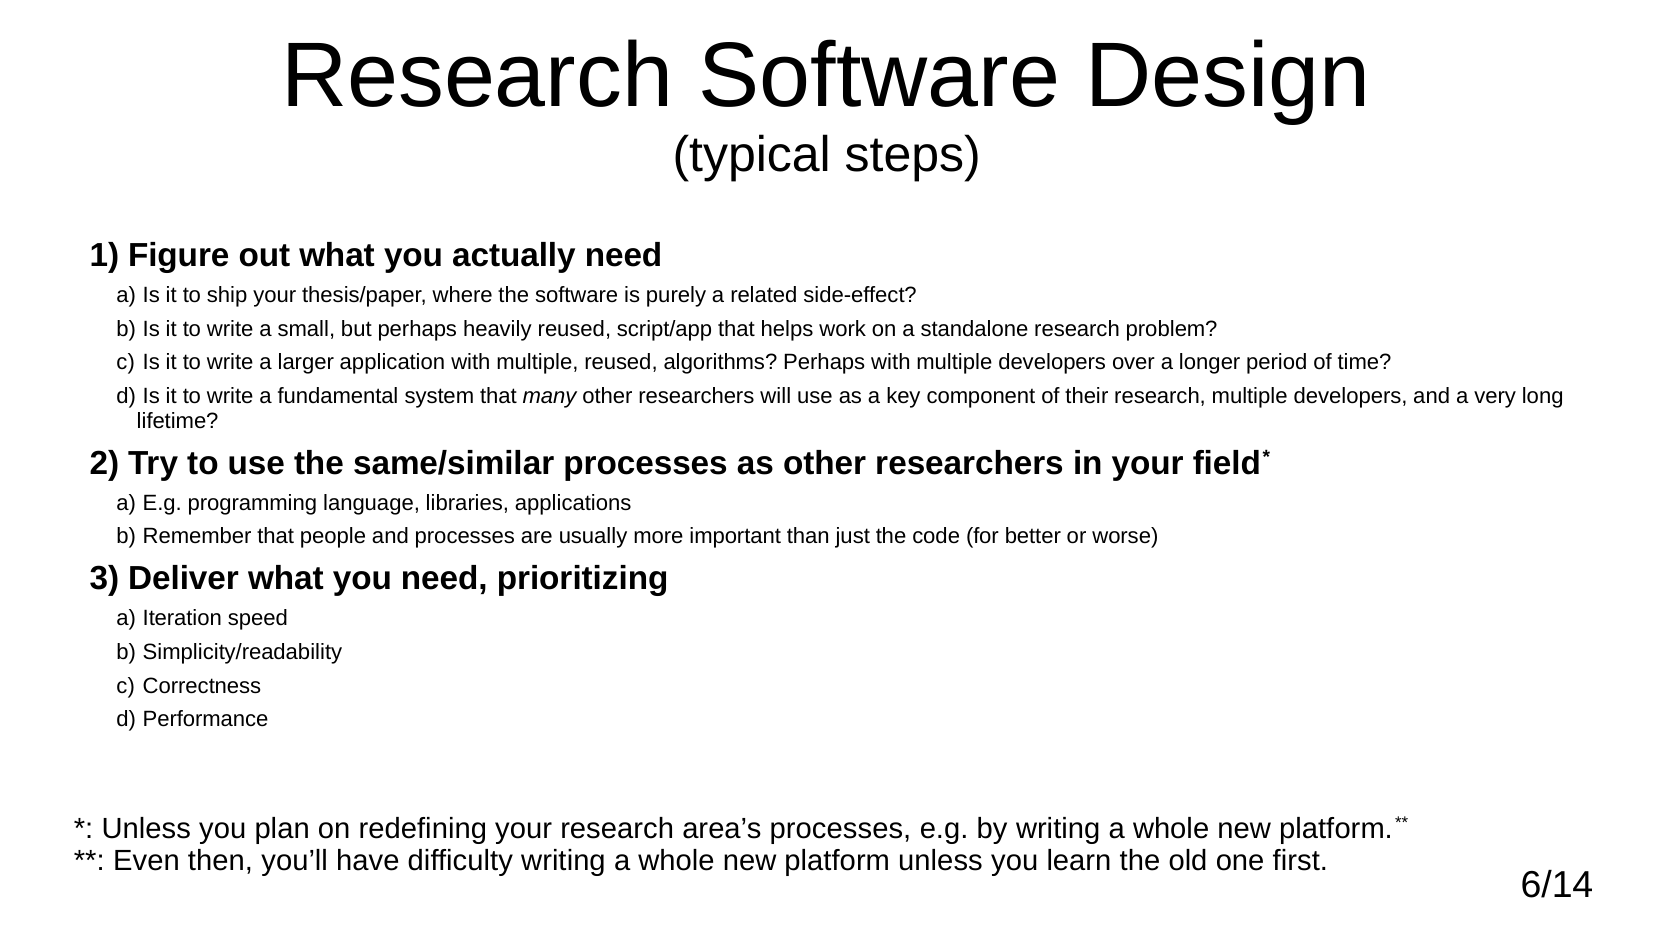

# Research Software Design (typical steps)
 Figure out what you actually need
 Is it to ship your thesis/paper, where the software is purely a related side-effect?
 Is it to write a small, but perhaps heavily reused, script/app that helps work on a standalone research problem?
 Is it to write a larger application with multiple, reused, algorithms? Perhaps with multiple developers over a longer period of time?
 Is it to write a fundamental system that many other researchers will use as a key component of their research, multiple developers, and a very long lifetime?
 Try to use the same/similar processes as other researchers in your field*
 E.g. programming language, libraries, applications
 Remember that people and processes are usually more important than just the code (for better or worse)
 Deliver what you need, prioritizing
 Iteration speed
 Simplicity/readability
 Correctness
 Performance
*: Unless you plan on redefining your research area’s processes, e.g. by writing a whole new platform.**
**: Even then, you’ll have difficulty writing a whole new platform unless you learn the old one first.